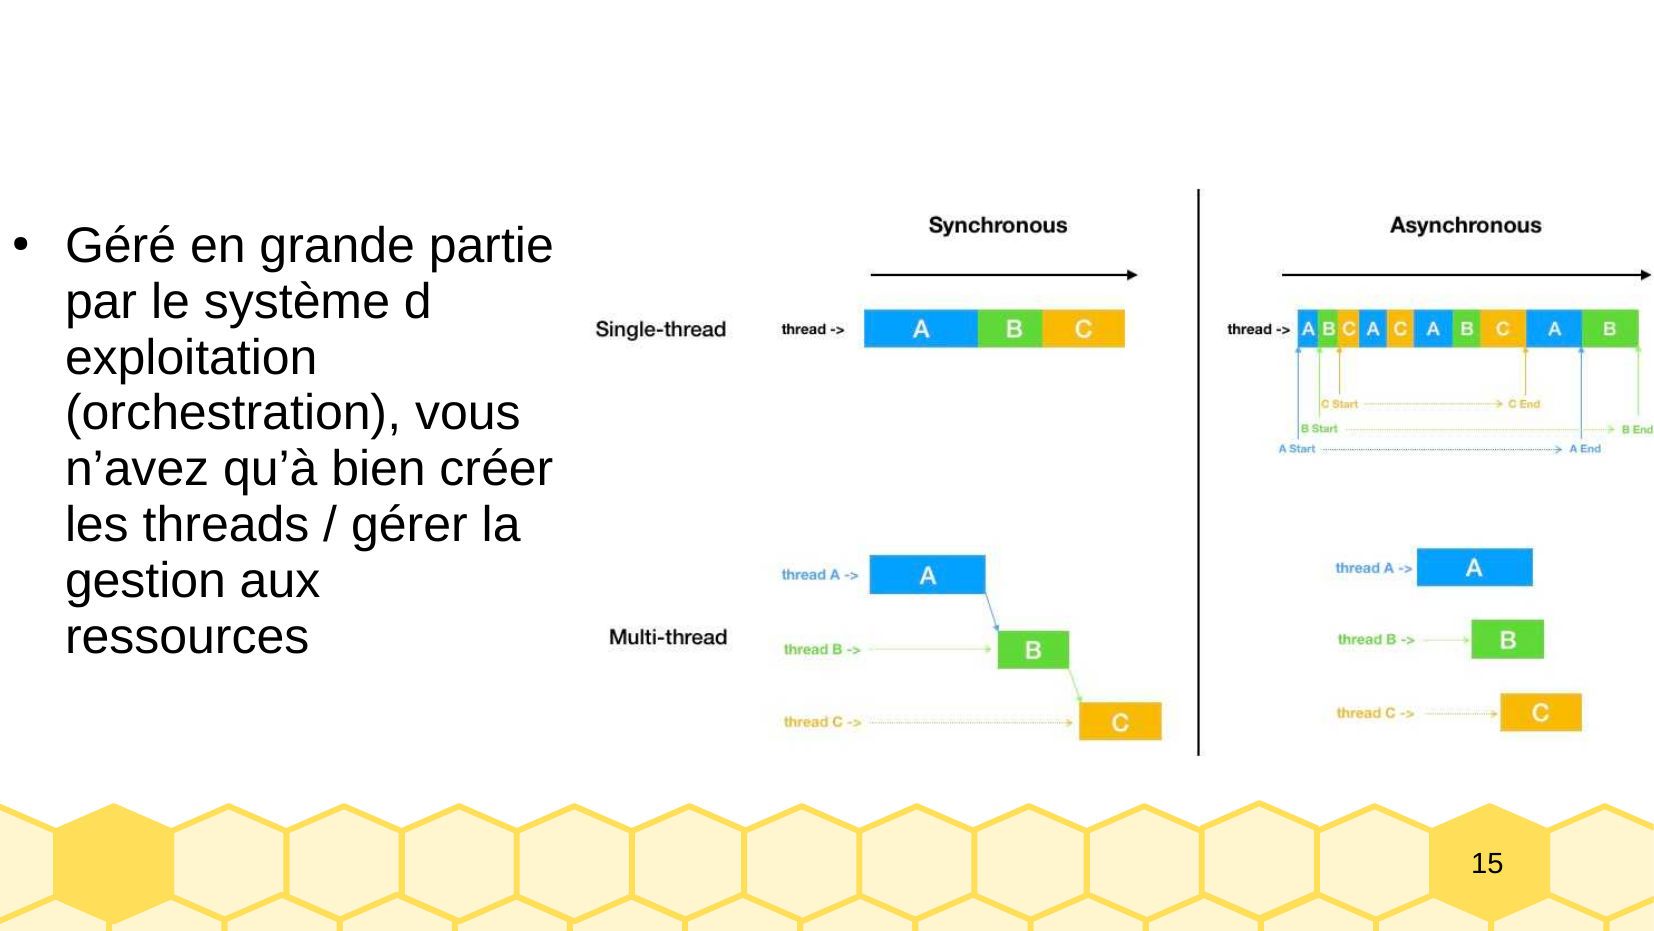

#
Géré en grande partie par le système d exploitation (orchestration), vous n’avez qu’à bien créer les threads / gérer la gestion aux ressources